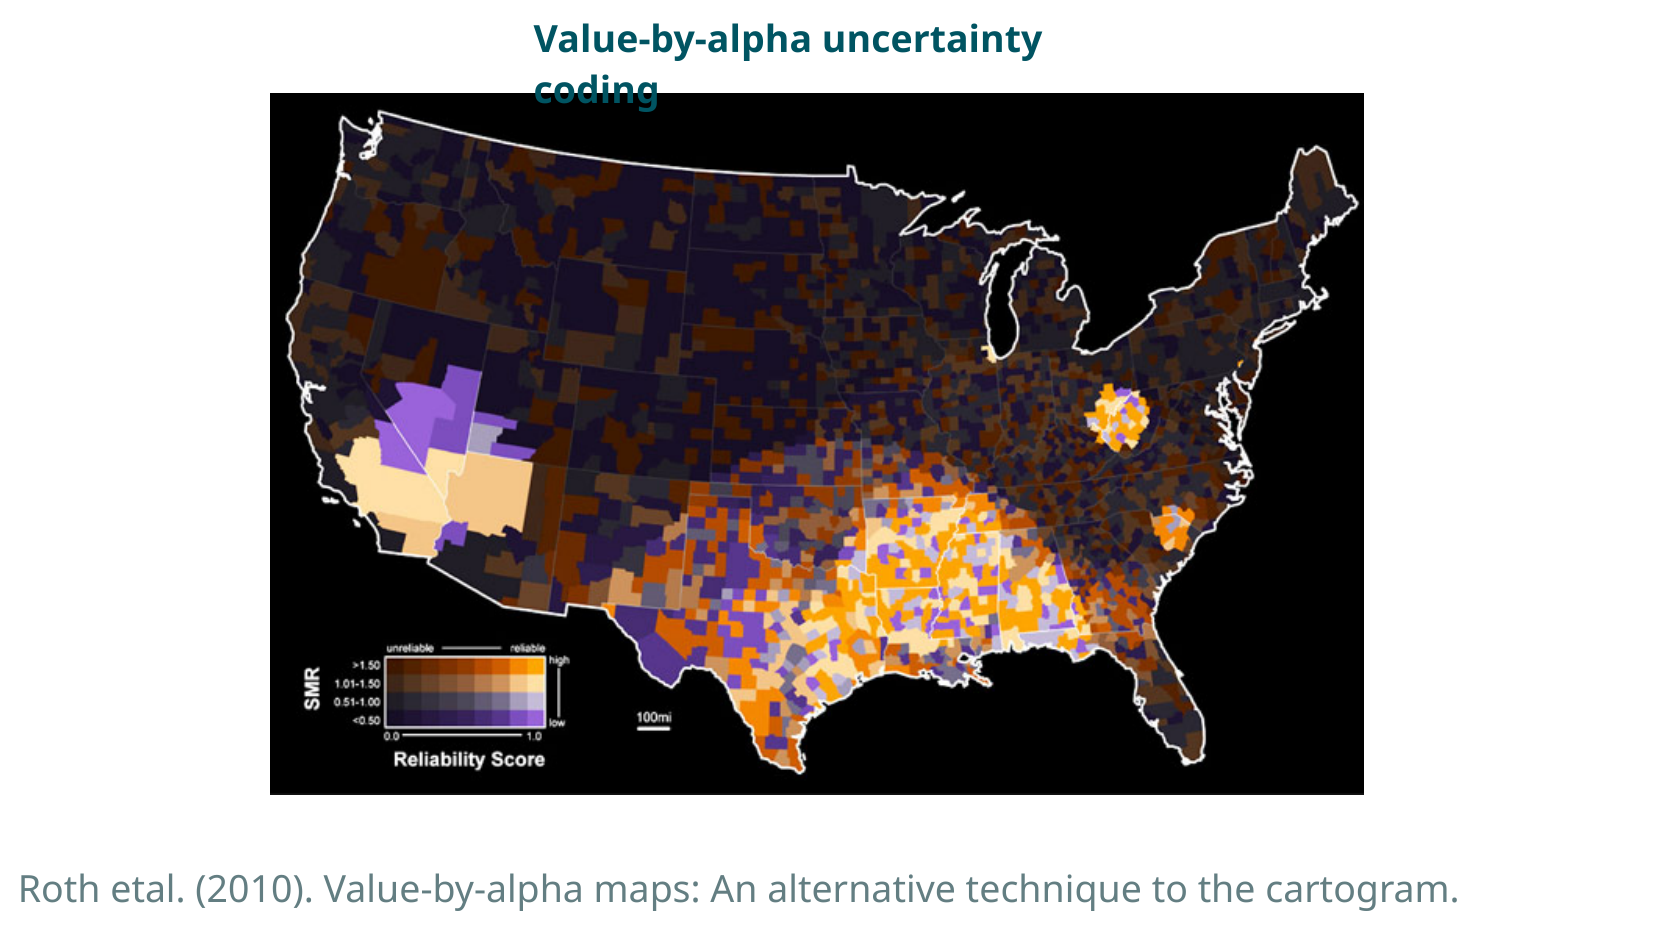

Value-by-alpha uncertainty coding
Roth etal. (2010). Value-by-alpha maps: An alternative technique to the cartogram.